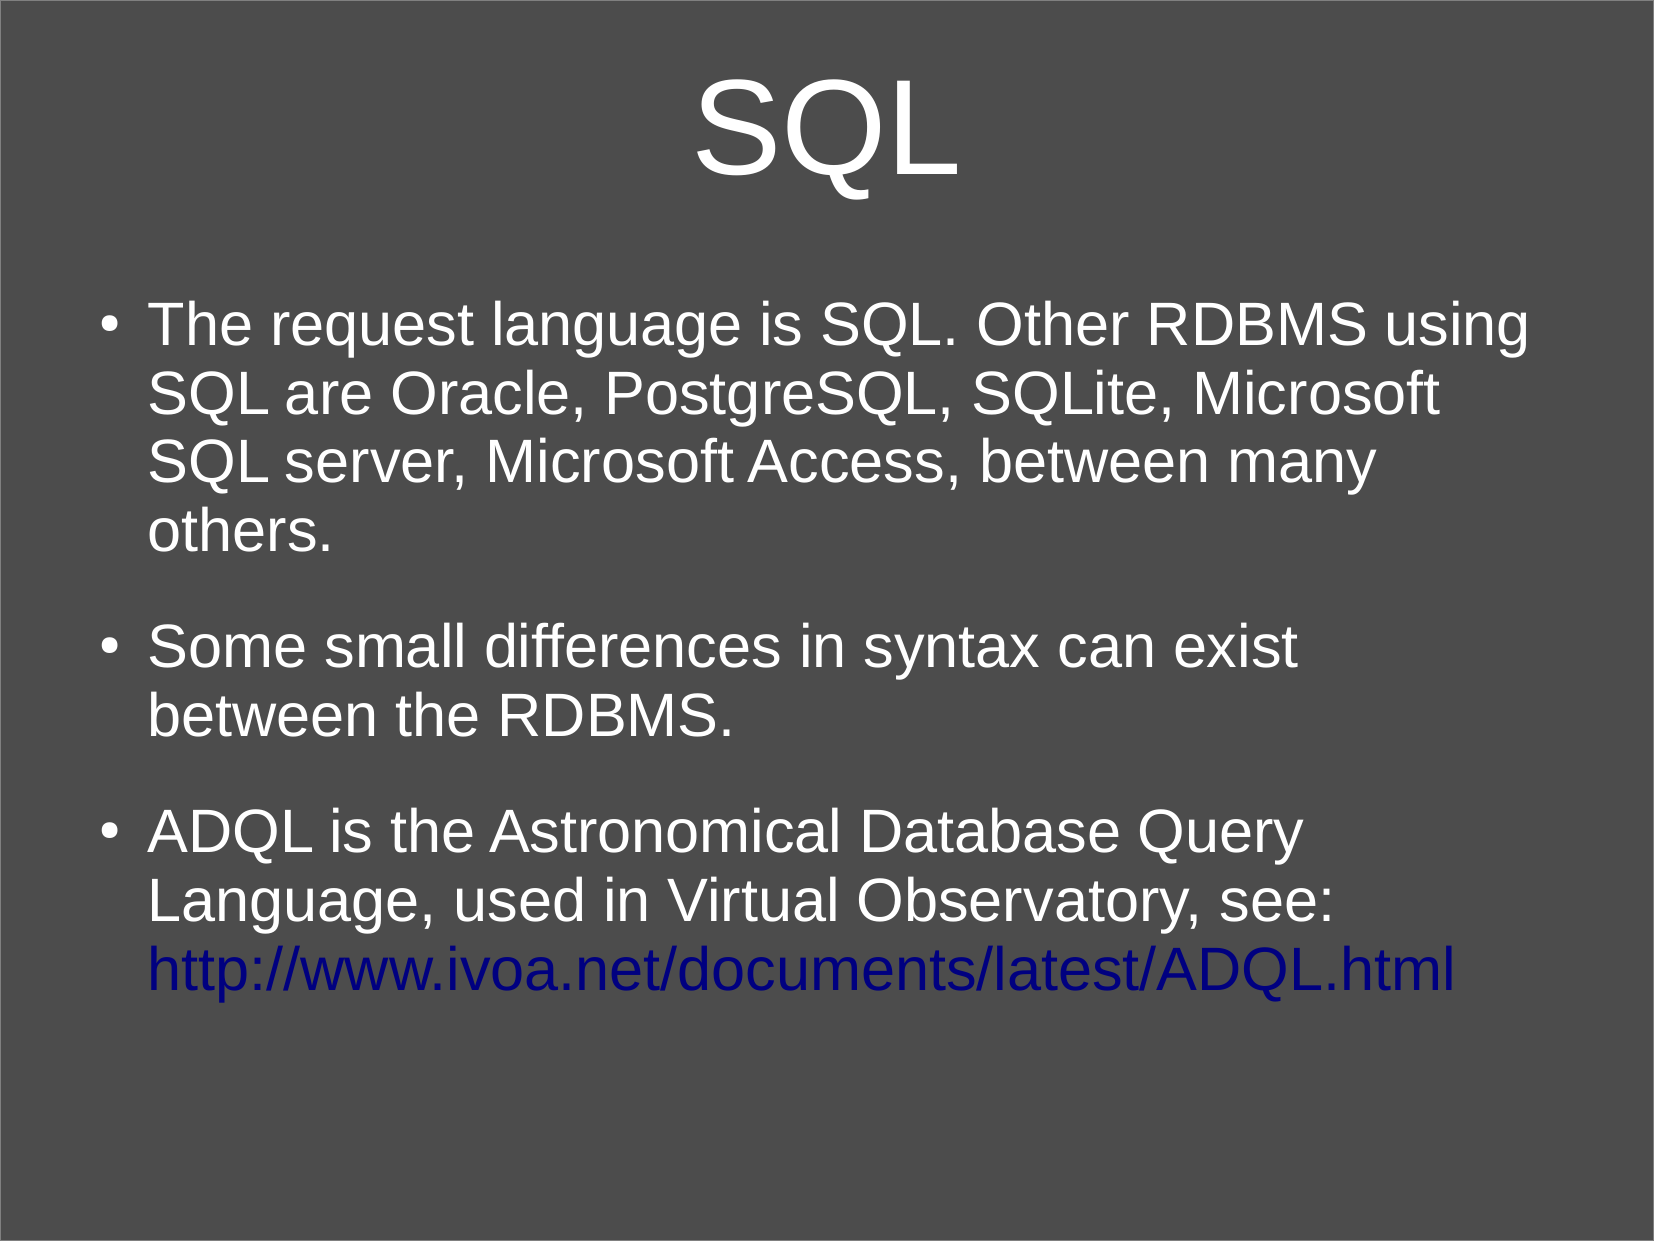

# SQL
The request language is SQL. Other RDBMS using SQL are Oracle, PostgreSQL, SQLite, Microsoft SQL server, Microsoft Access, between many others.
Some small differences in syntax can exist between the RDBMS.
ADQL is the Astronomical Database Query Language, used in Virtual Observatory, see: http://www.ivoa.net/documents/latest/ADQL.html